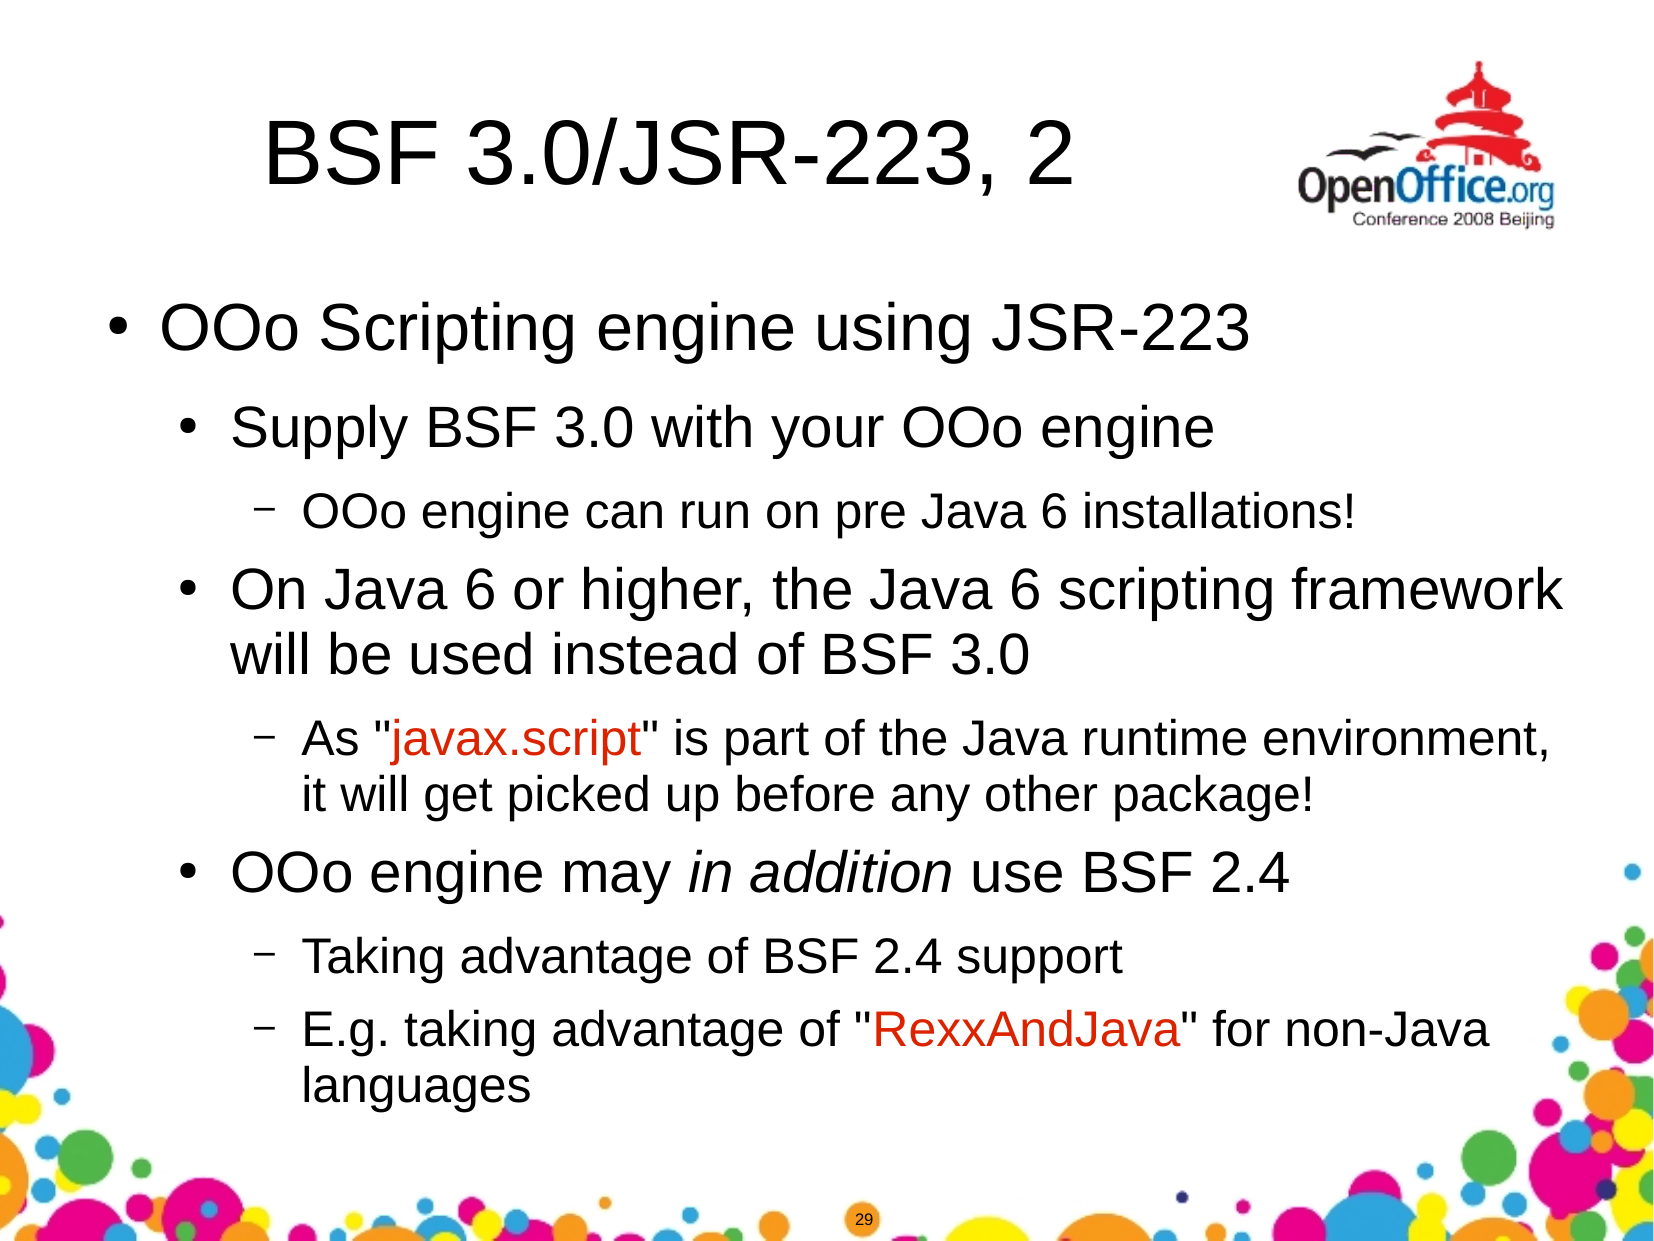

# BSF 3.0/JSR-223, 2
OOo Scripting engine using JSR-223
Supply BSF 3.0 with your OOo engine
OOo engine can run on pre Java 6 installations!
On Java 6 or higher, the Java 6 scripting framework will be used instead of BSF 3.0
As "javax.script" is part of the Java runtime environment, it will get picked up before any other package!
OOo engine may in addition use BSF 2.4
Taking advantage of BSF 2.4 support
E.g. taking advantage of "RexxAndJava" for non-Java languages
29